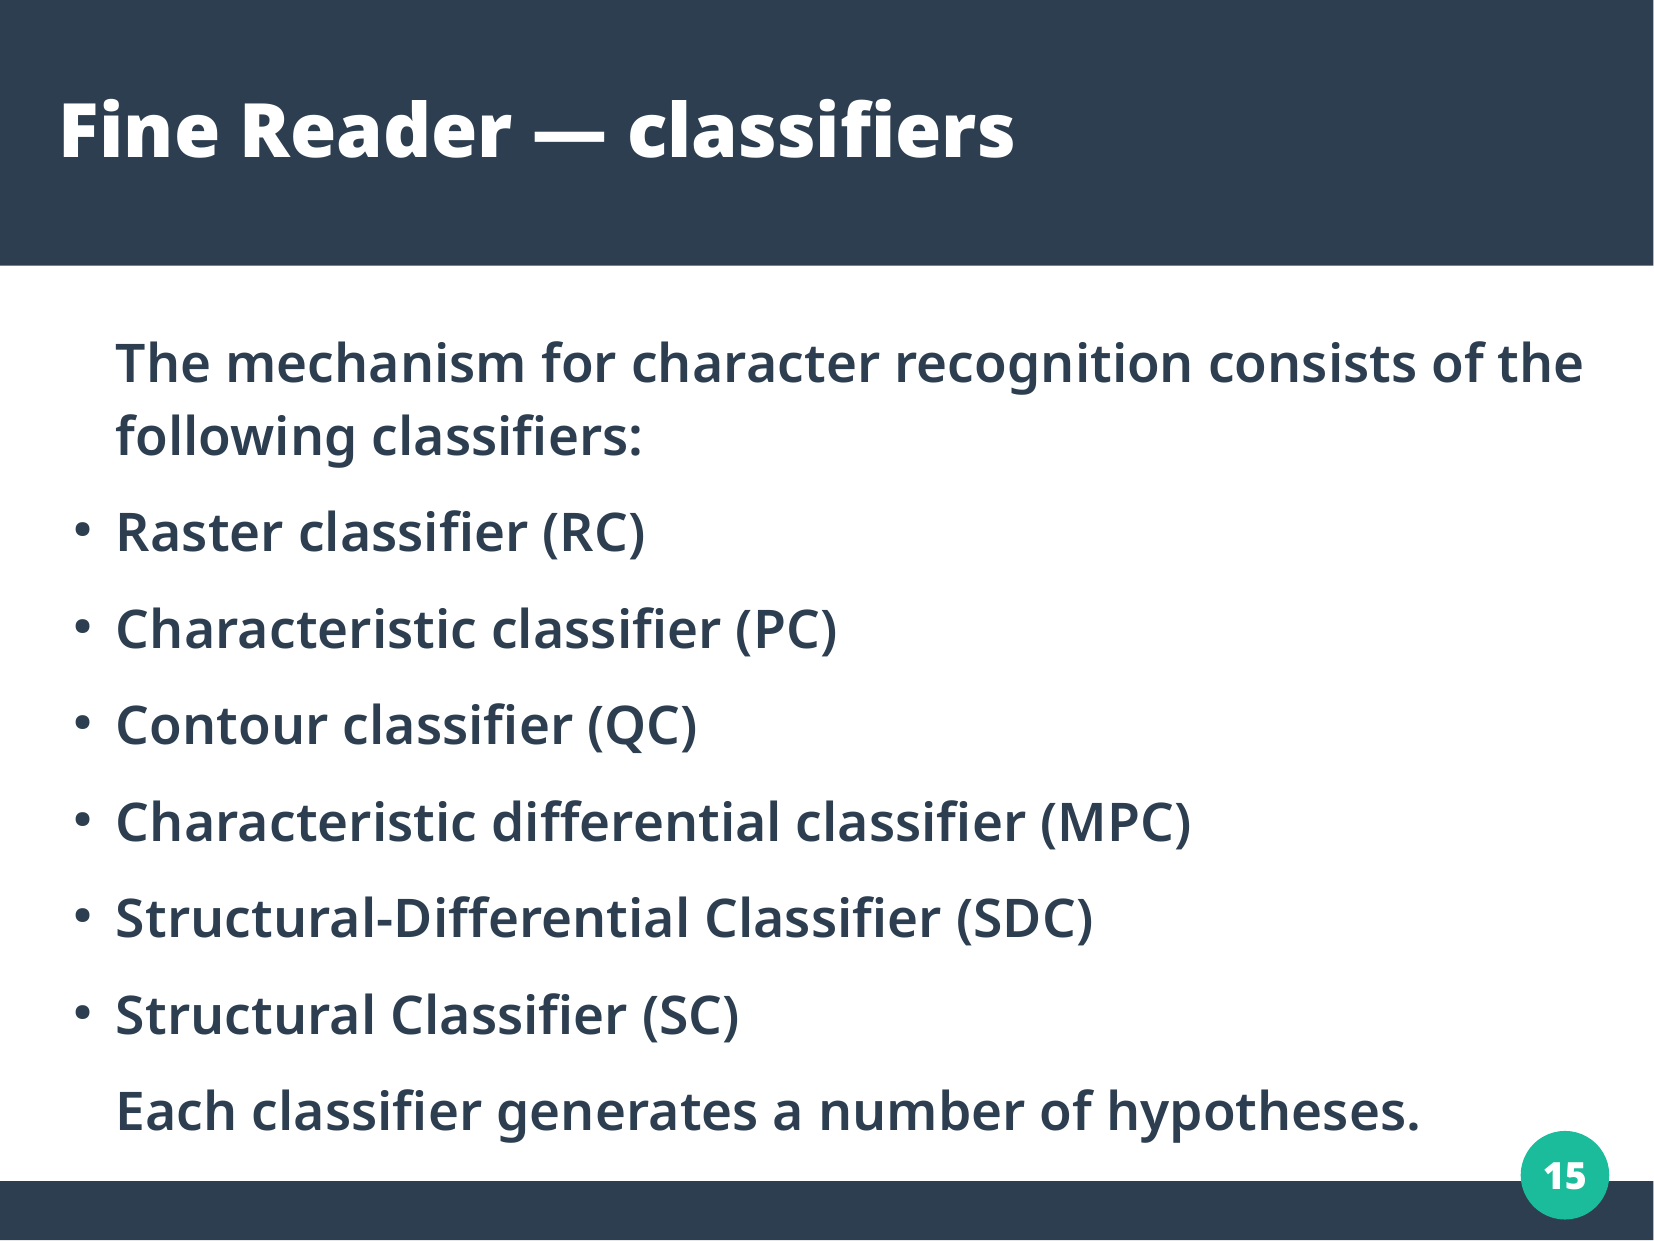

# Fine Reader — classifiers
The mechanism for character recognition consists of the following classifiers:
Raster classifier (RC)
Characteristic classifier (PC)
Contour classifier (QC)
Characteristic differential classifier (MPC)
Structural-Differential Classifier (SDC)
Structural Classifier (SC)
Each classifier generates a number of hypotheses.
15